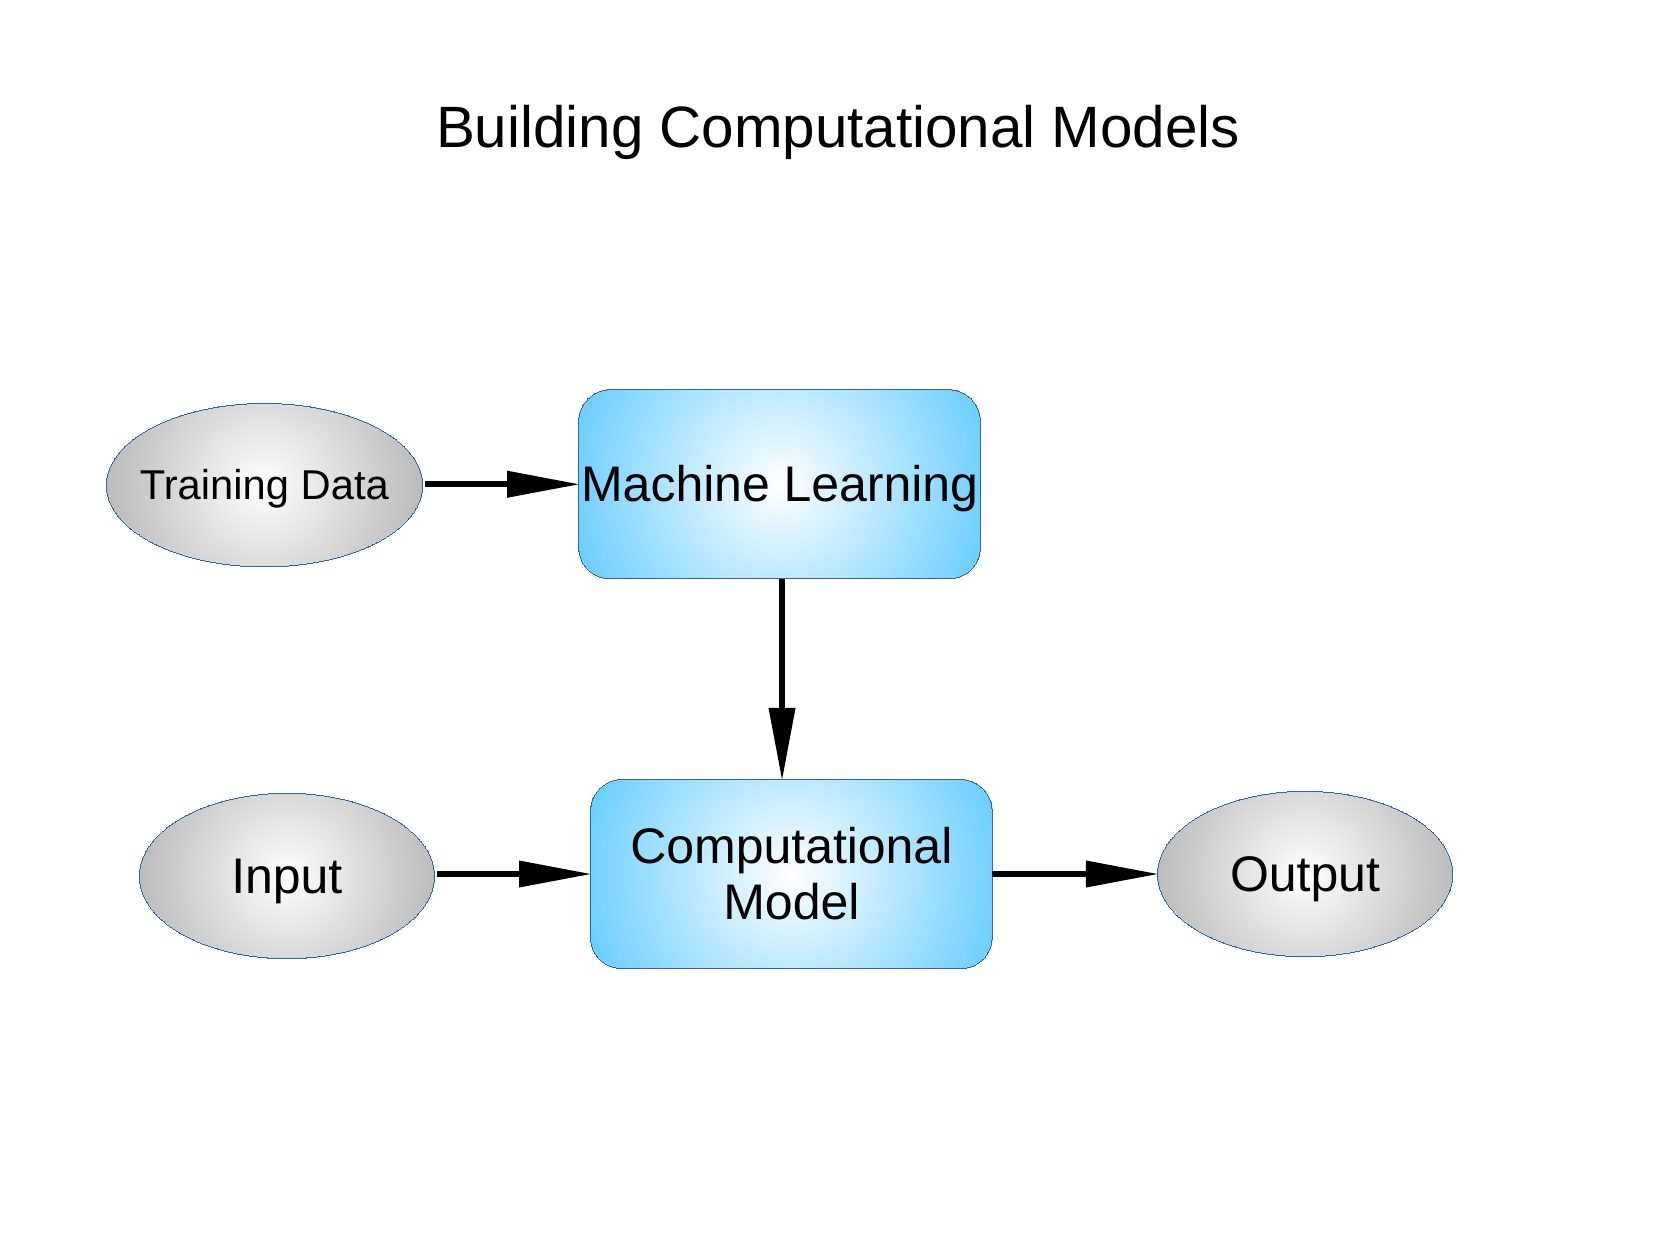

# Building Computational Models
Machine Learning
Training Data
Computational
Model
Output
Input